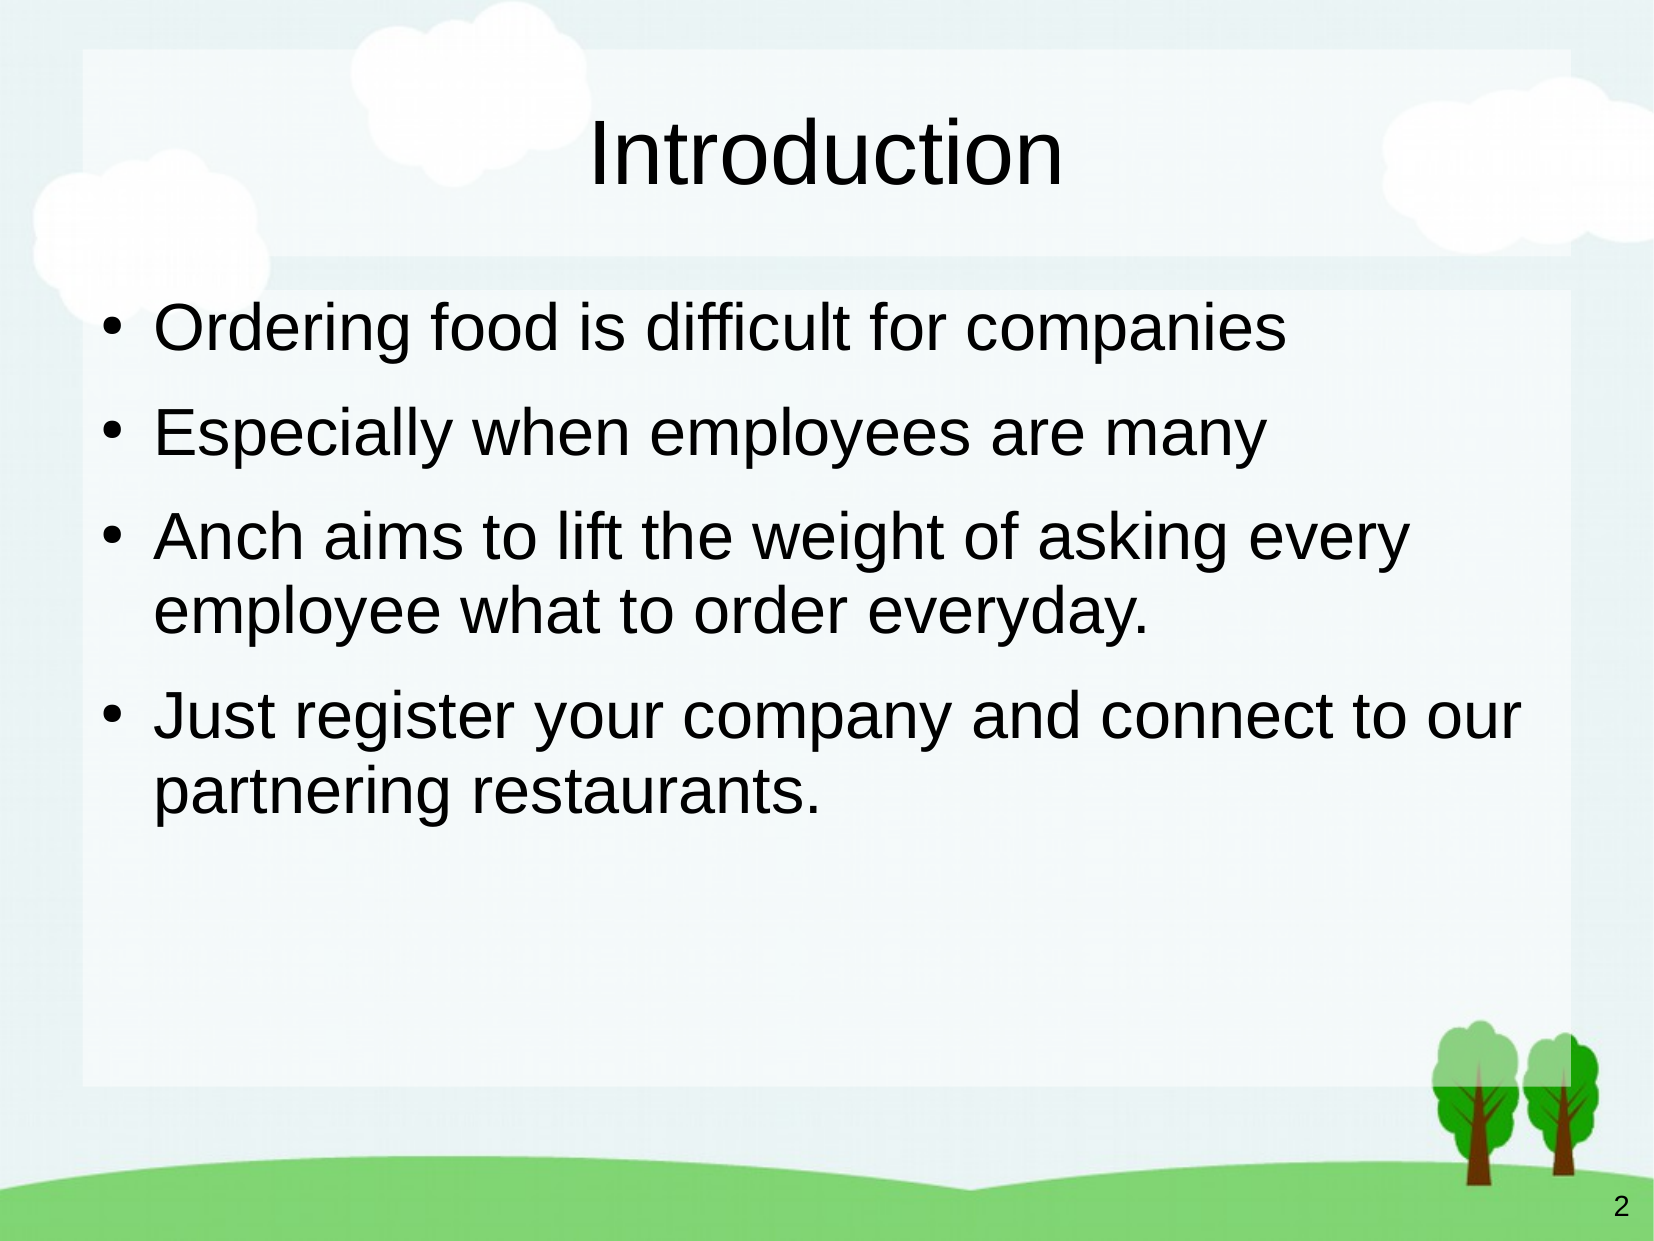

# Introduction
Ordering food is difficult for companies
Especially when employees are many
Anch aims to lift the weight of asking every employee what to order everyday.
Just register your company and connect to our partnering restaurants.
2